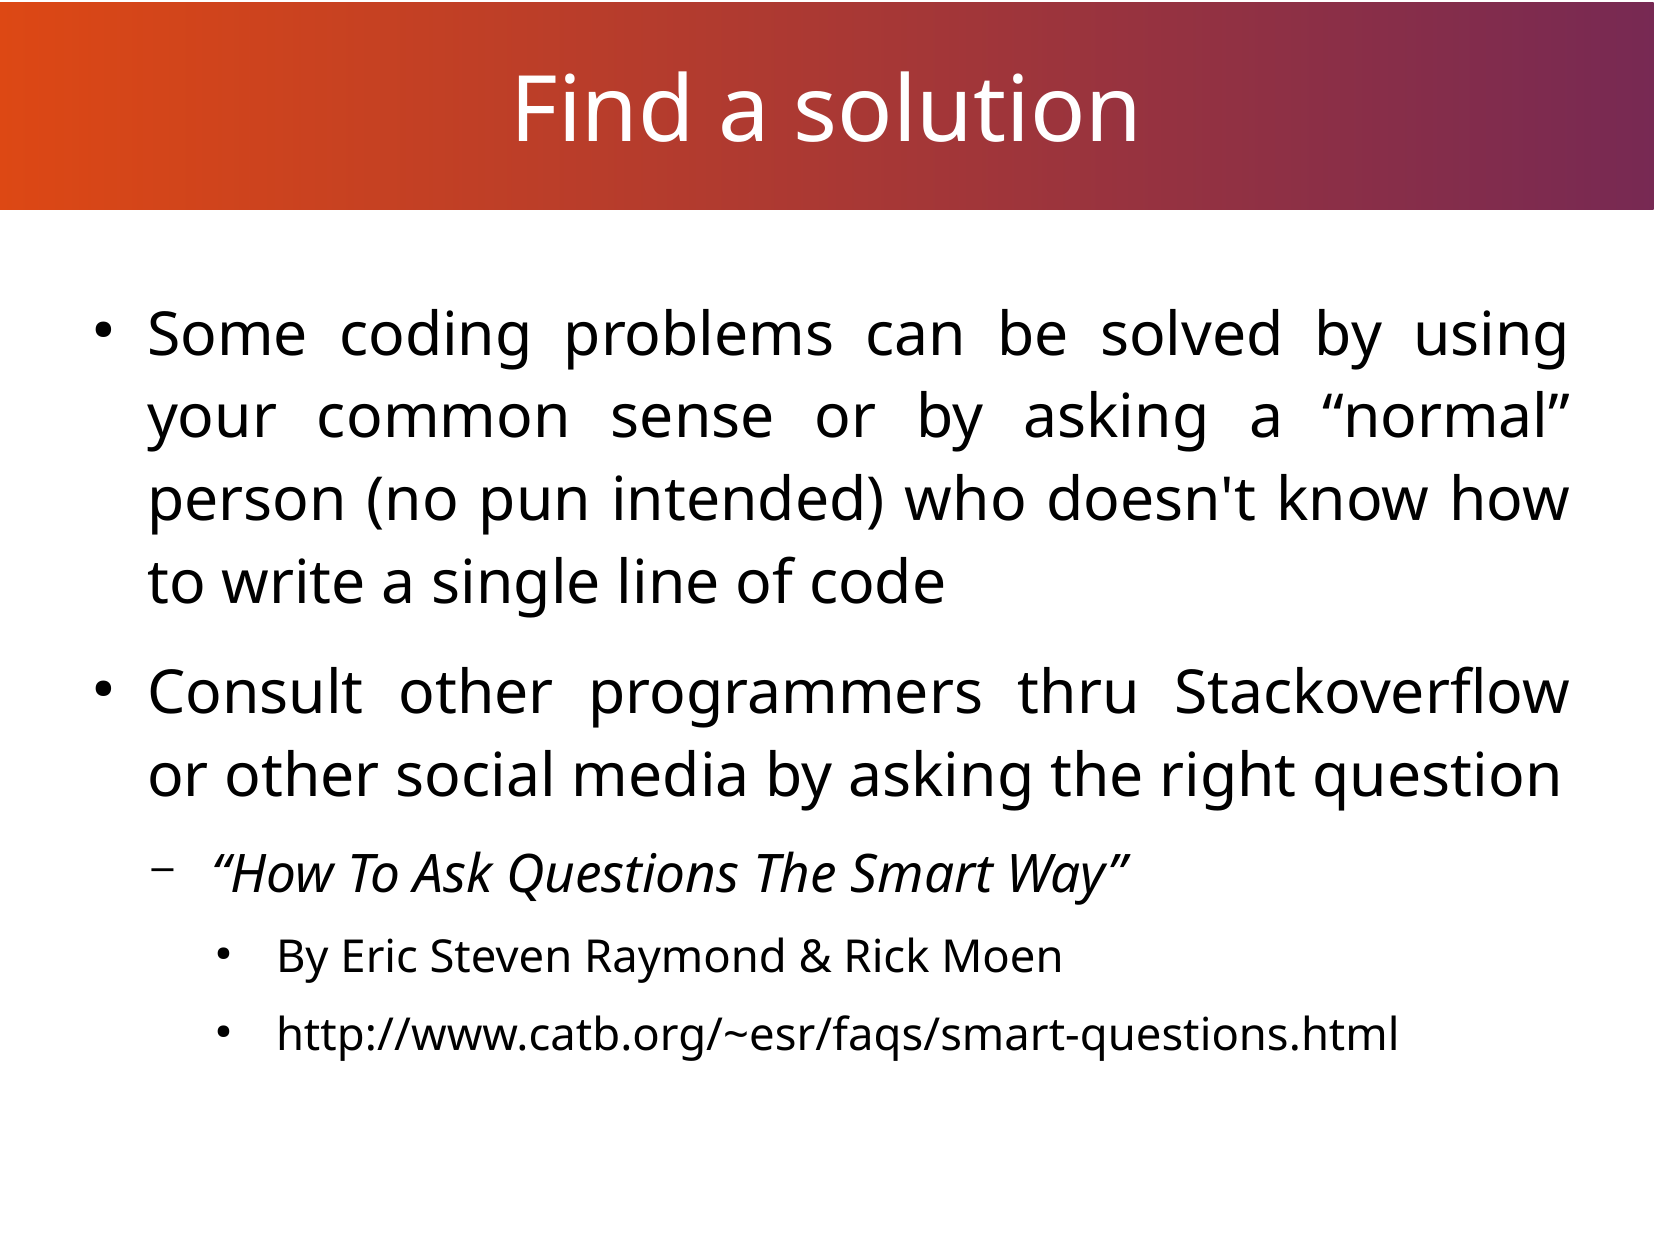

# Find a solution
Some coding problems can be solved by using your common sense or by asking a “normal” person (no pun intended) who doesn't know how to write a single line of code
Consult other programmers thru Stackoverflow or other social media by asking the right question
“How To Ask Questions The Smart Way”
By Eric Steven Raymond & Rick Moen
http://www.catb.org/~esr/faqs/smart-questions.html